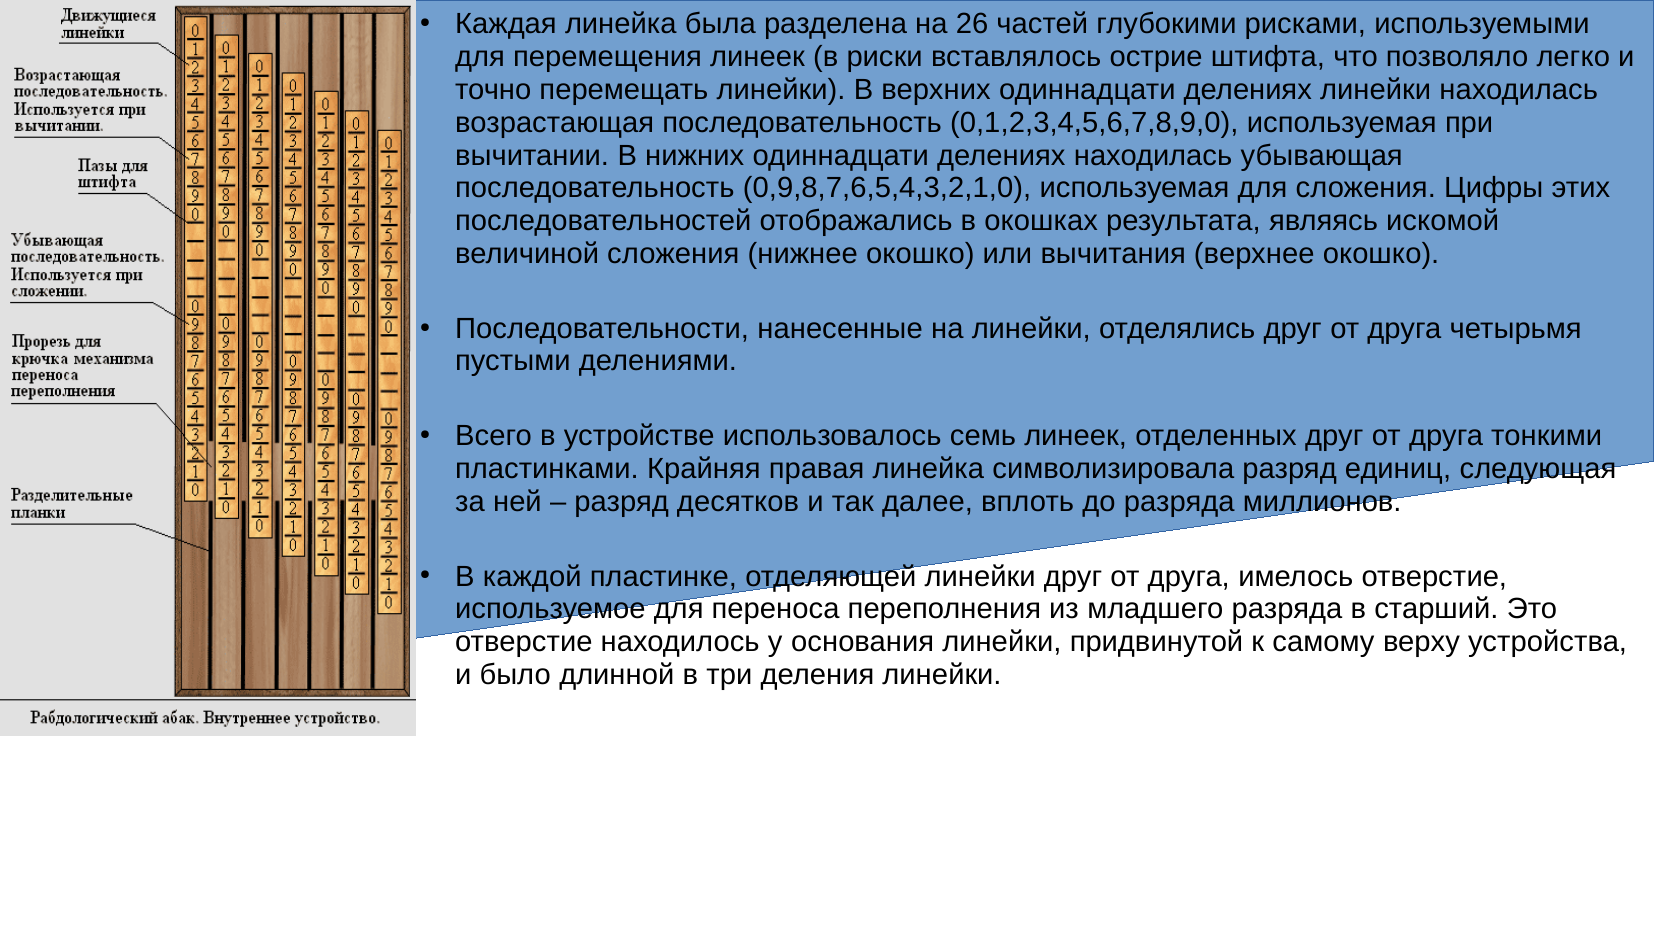

Каждая линейка была разделена на 26 частей глубокими рисками, используемыми для перемещения линеек (в риски вставлялось острие штифта, что позволяло легко и точно перемещать линейки). В верхних одиннадцати делениях линейки находилась возрастающая последовательность (0,1,2,3,4,5,6,7,8,9,0), используемая при вычитании. В нижних одиннадцати делениях находилась убывающая последовательность (0,9,8,7,6,5,4,3,2,1,0), используемая для сложения. Цифры этих последовательностей отображались в окошках результата, являясь искомой величиной сложения (нижнее окошко) или вычитания (верхнее окошко).
Последовательности, нанесенные на линейки, отделялись друг от друга четырьмя пустыми делениями.
Всего в устройстве использовалось семь линеек, отделенных друг от друга тонкими пластинками. Крайняя правая линейка символизировала разряд единиц, следующая за ней – разряд десятков и так далее, вплоть до разряда миллионов.
В каждой пластинке, отделяющей линейки друг от друга, имелось отверстие, используемое для переноса переполнения из младшего разряда в старший. Это отверстие находилось у основания линейки, придвинутой к самому верху устройства, и было длинной в три деления линейки.